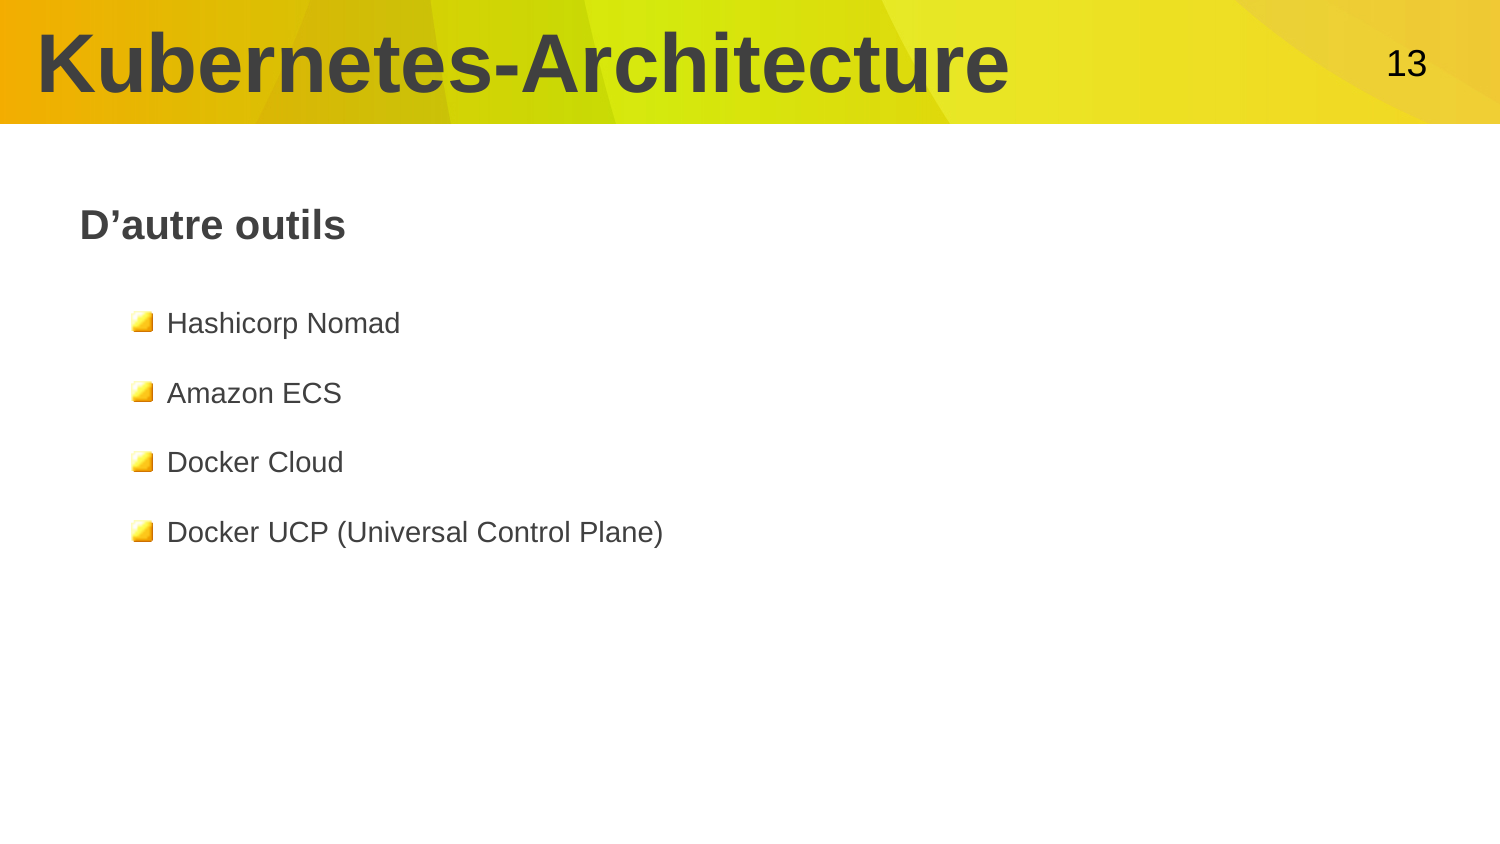

Kubernetes-Architecture
D’autre outils
Hashicorp Nomad
Amazon ECS
Docker Cloud
Docker UCP (Universal Control Plane)